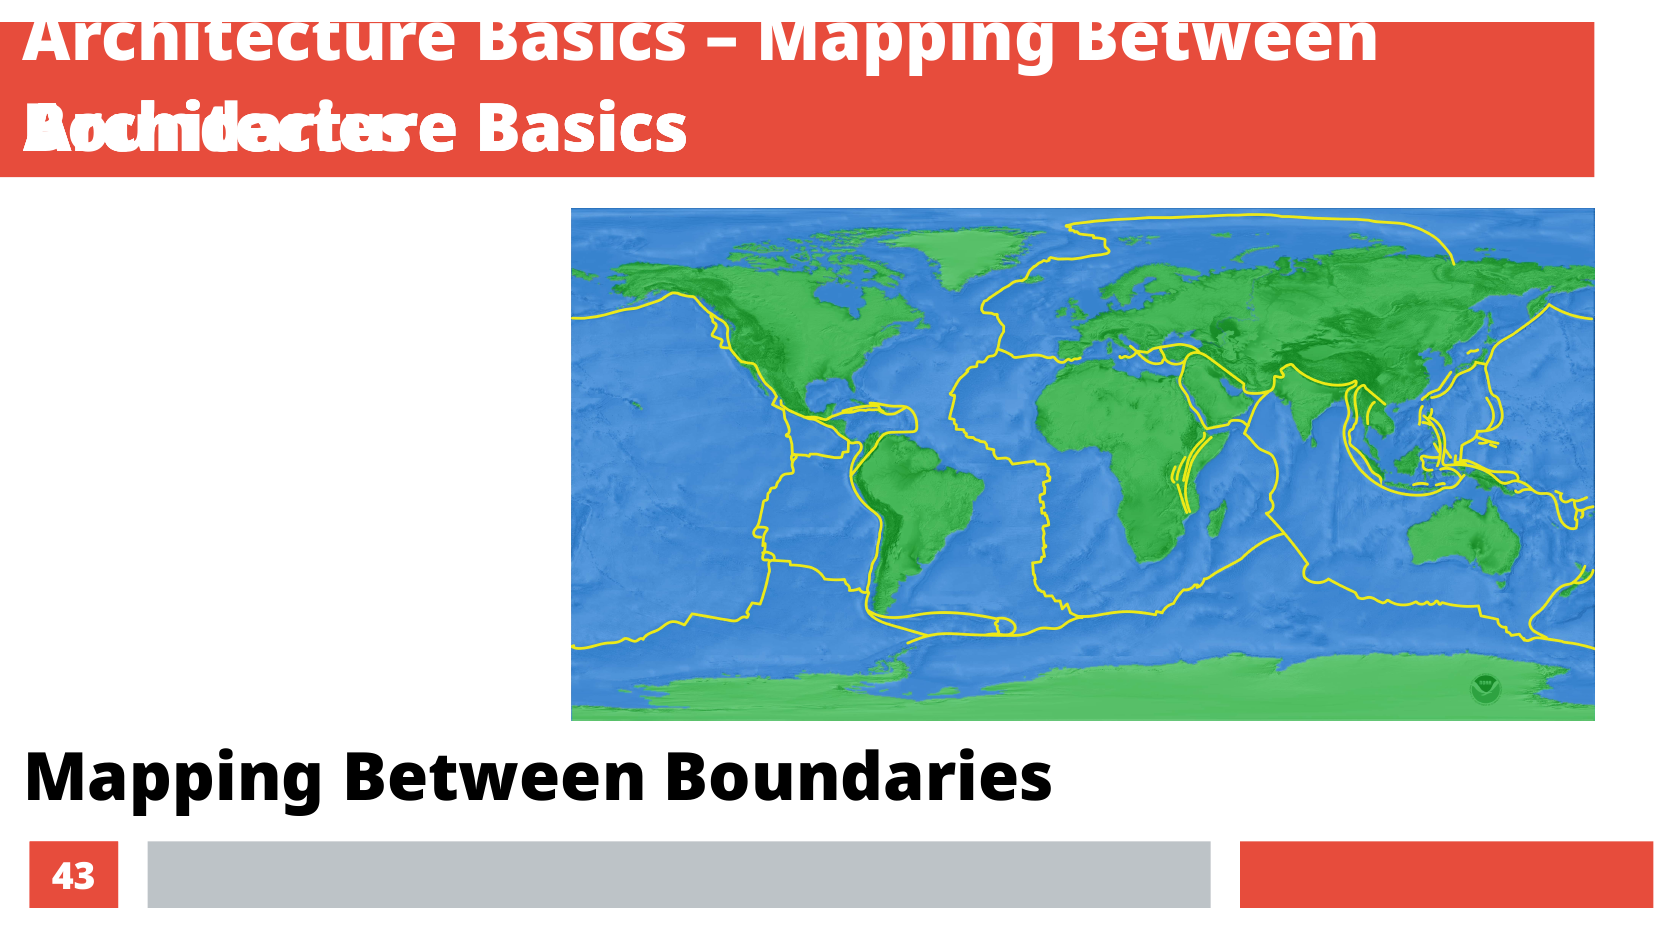

Architecture Basics – Mapping Between Boundaries
Architecture Basics
Architecture Basics
# Architecture Basics
Mapping Between Boundaries
43